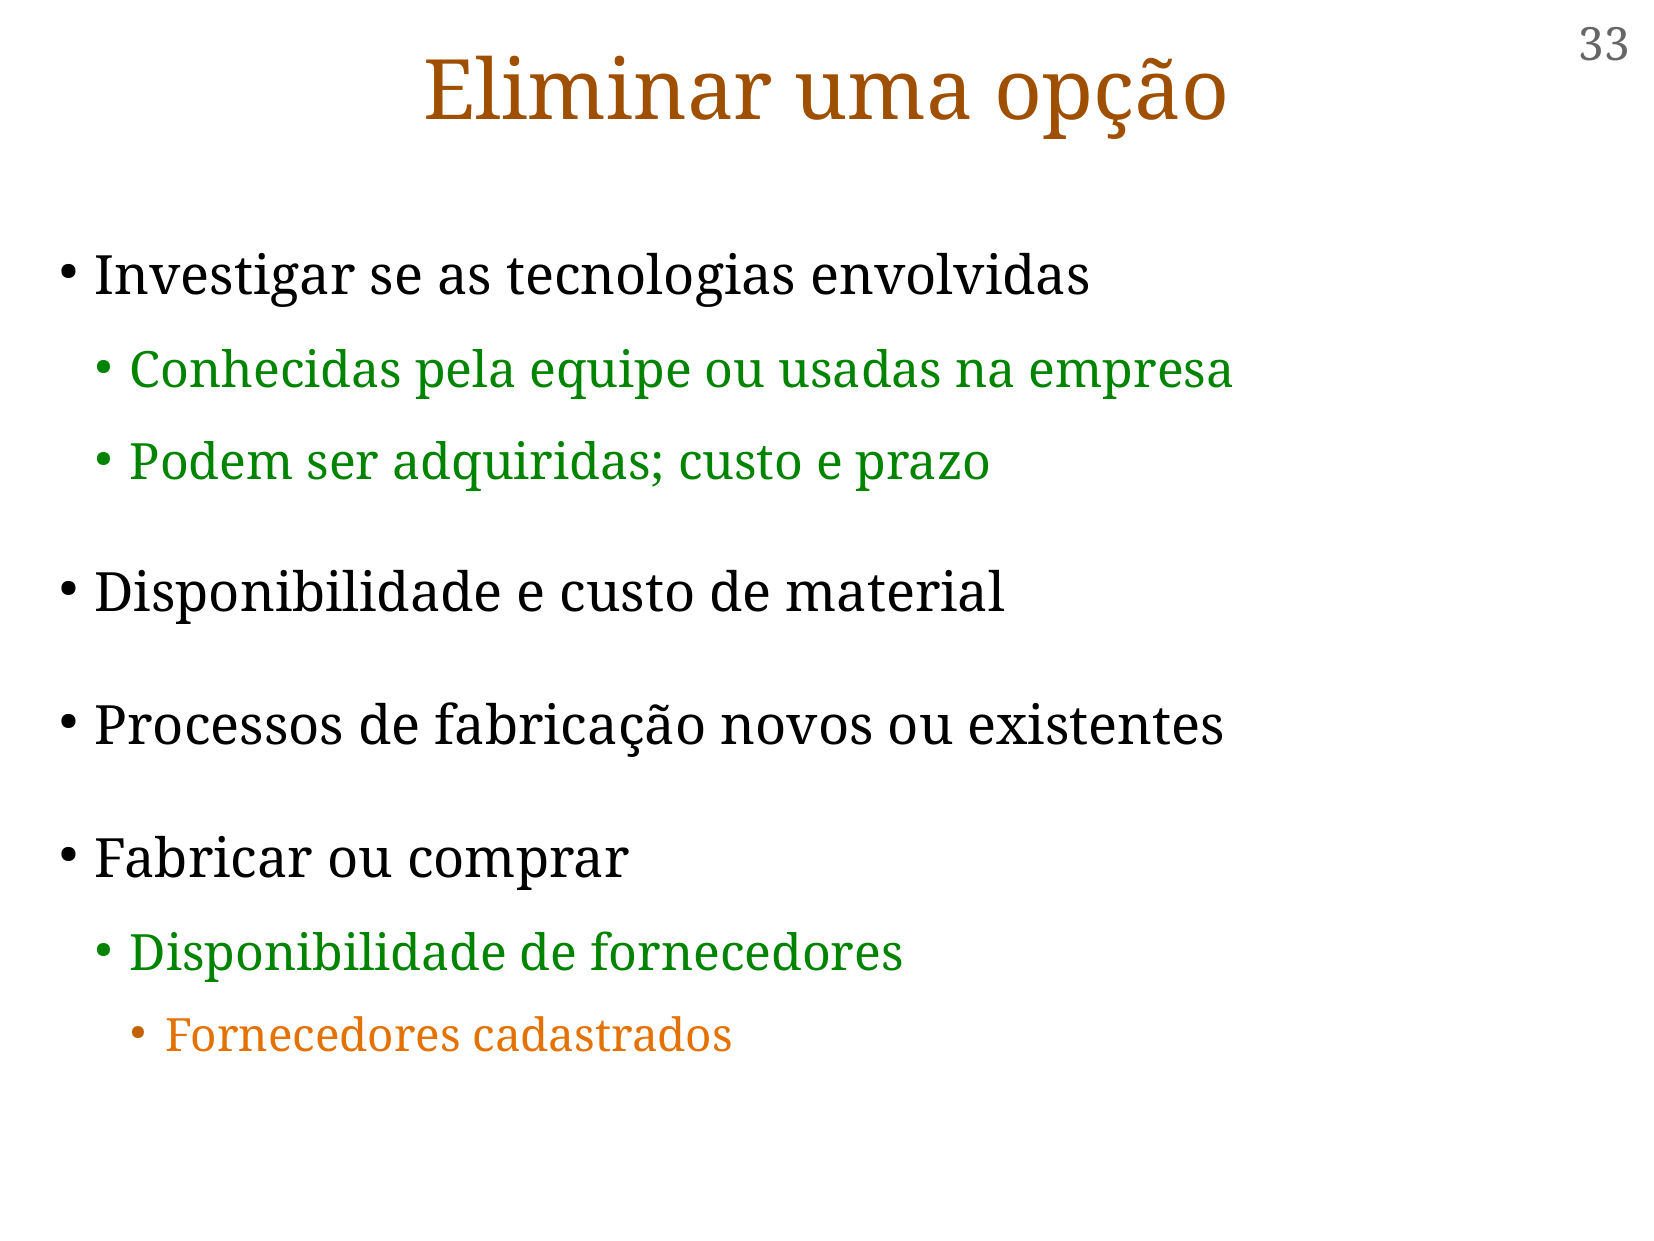

33
# Eliminar uma opção
Investigar se as tecnologias envolvidas
Conhecidas pela equipe ou usadas na empresa
Podem ser adquiridas; custo e prazo
Disponibilidade e custo de material
Processos de fabricação novos ou existentes
Fabricar ou comprar
Disponibilidade de fornecedores
Fornecedores cadastrados